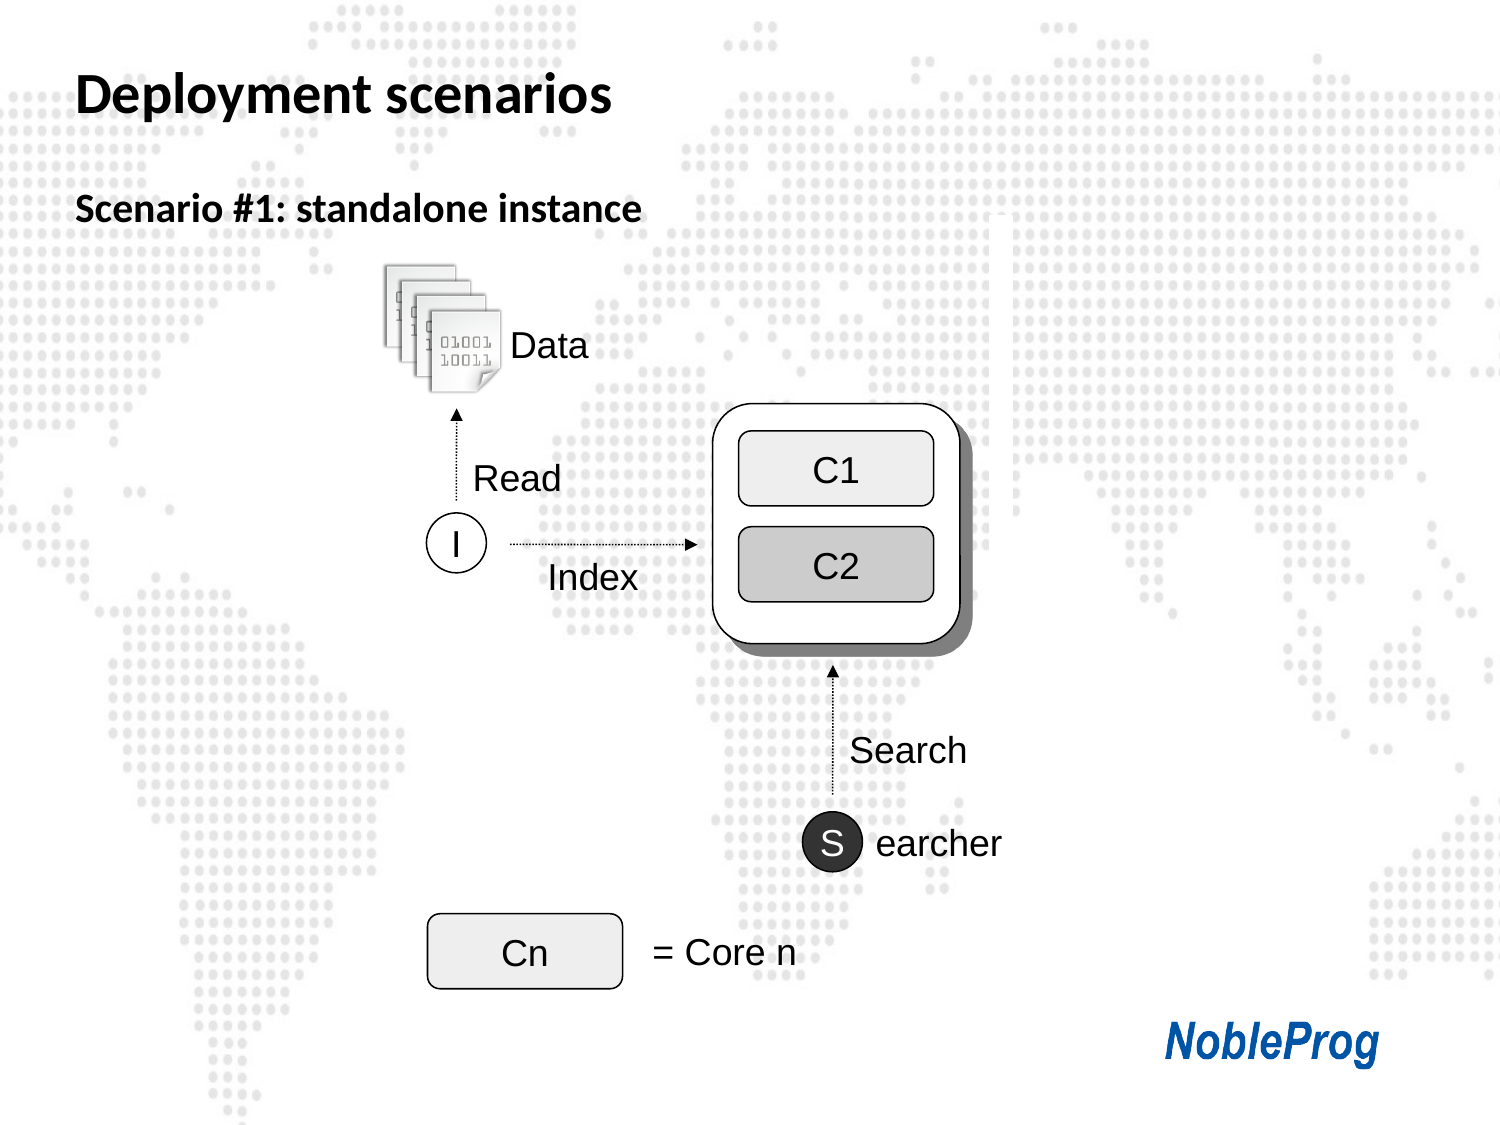

Deployment scenarios
Scenario #1: standalone instance
Data
C1
Read
I
C2
Index
Search
S
earcher
Cn
= Core n